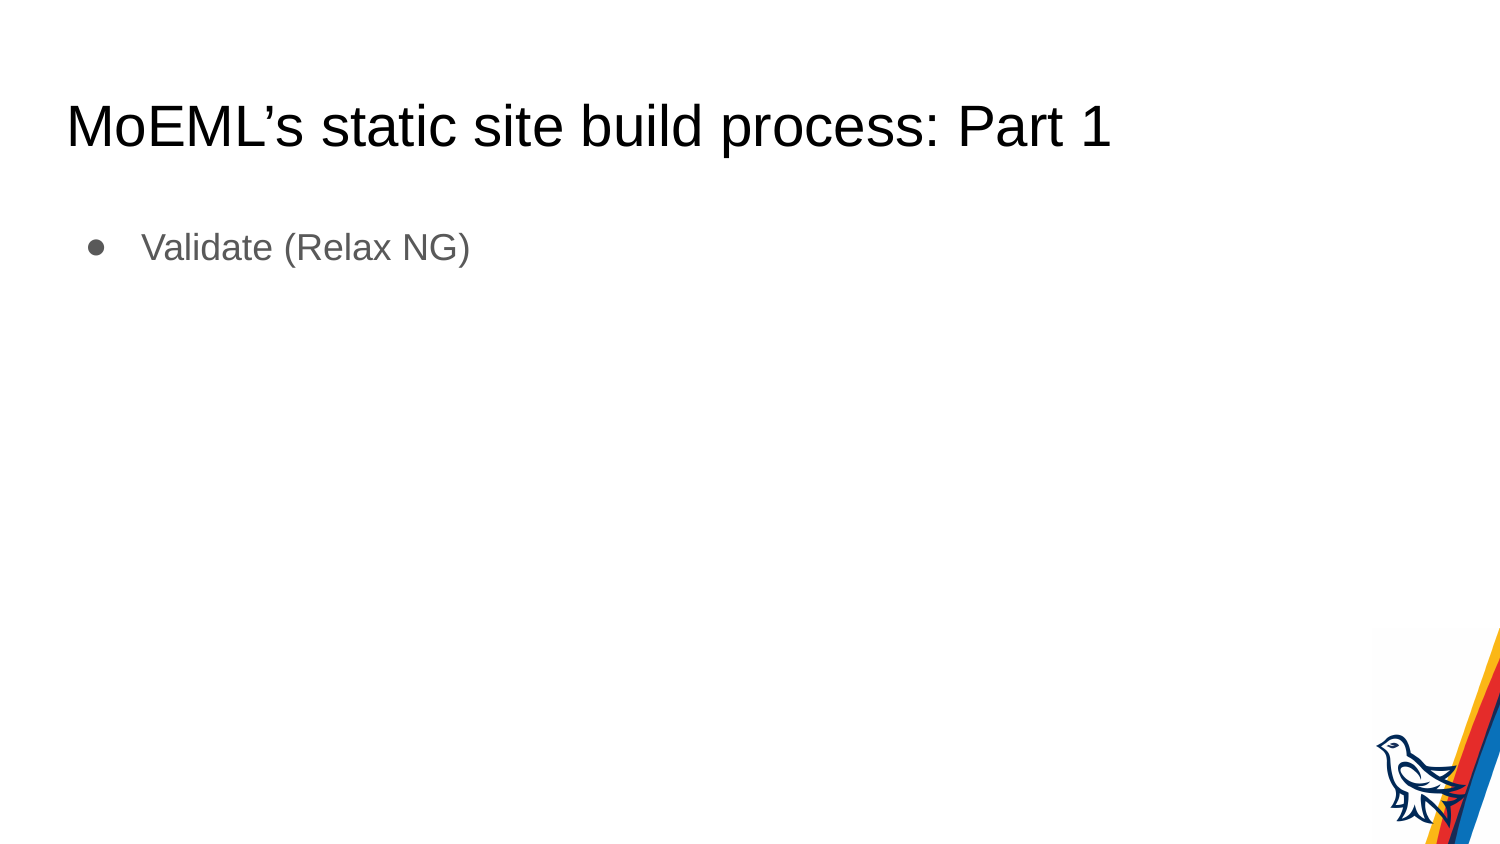

# MoEML’s static site build process: Part 1
Validate (Relax NG)